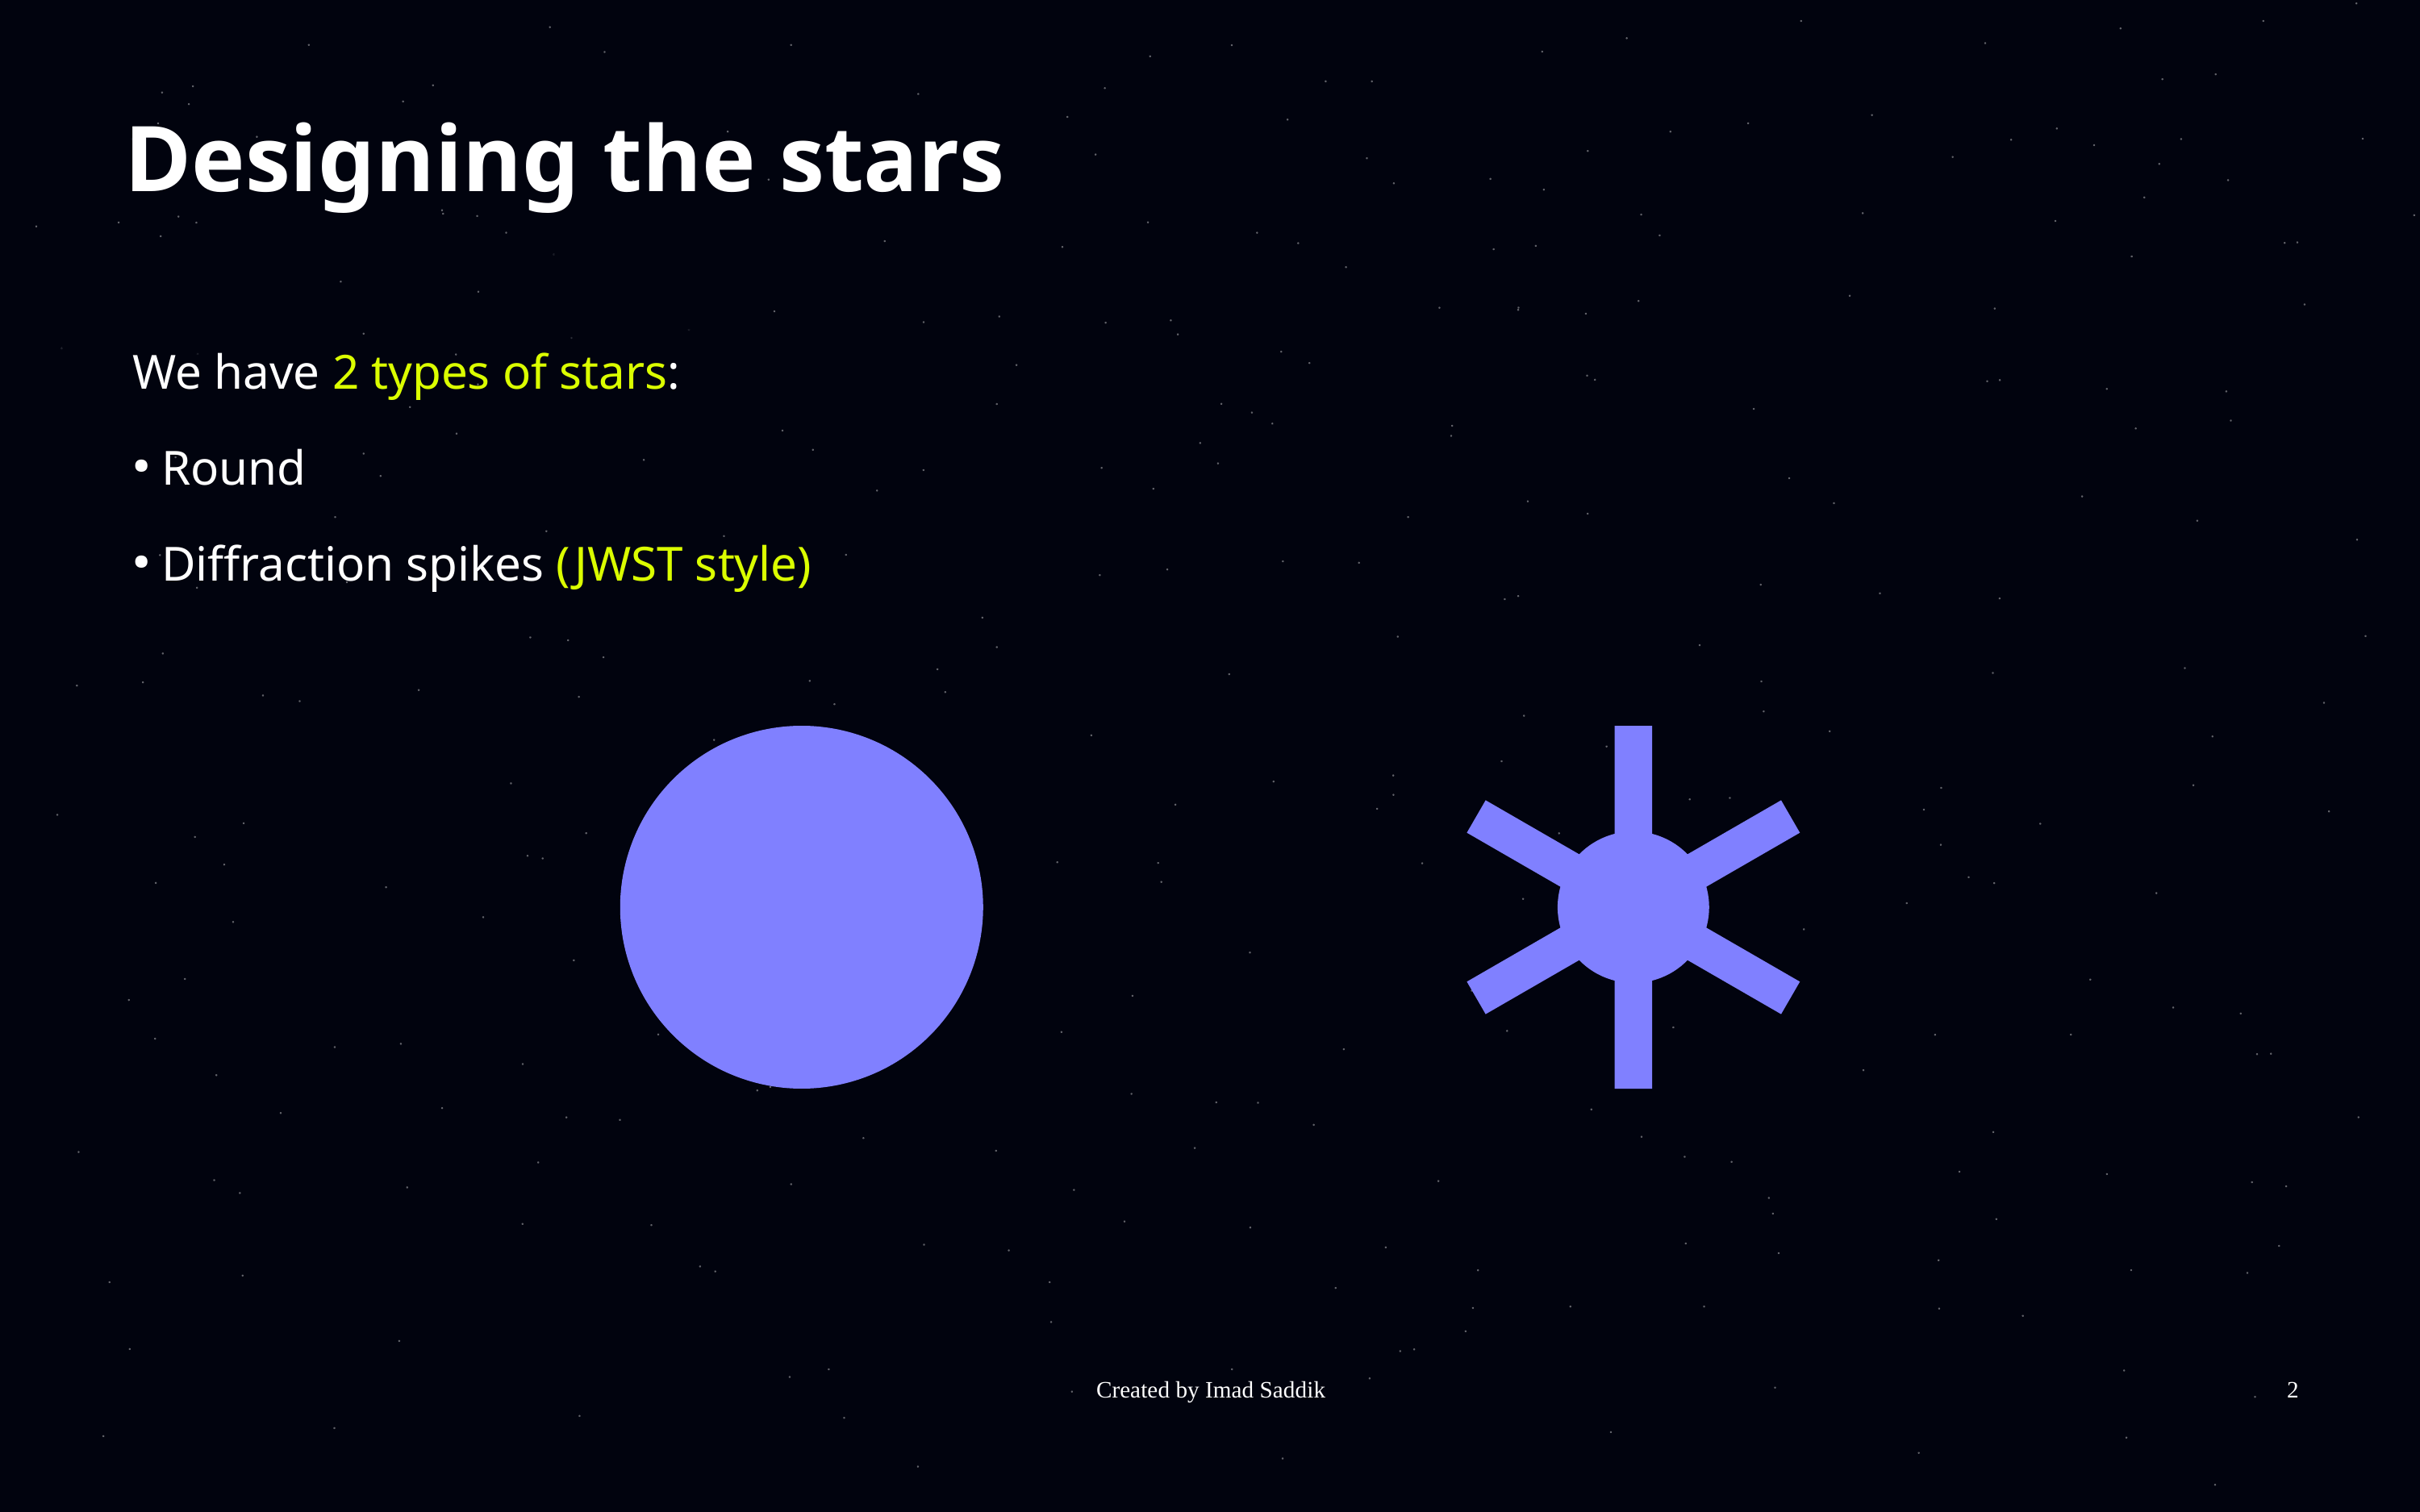

Designing the stars
We have 2 types of stars:
Round
Diffraction spikes (JWST style)
Created by Imad Saddik
2